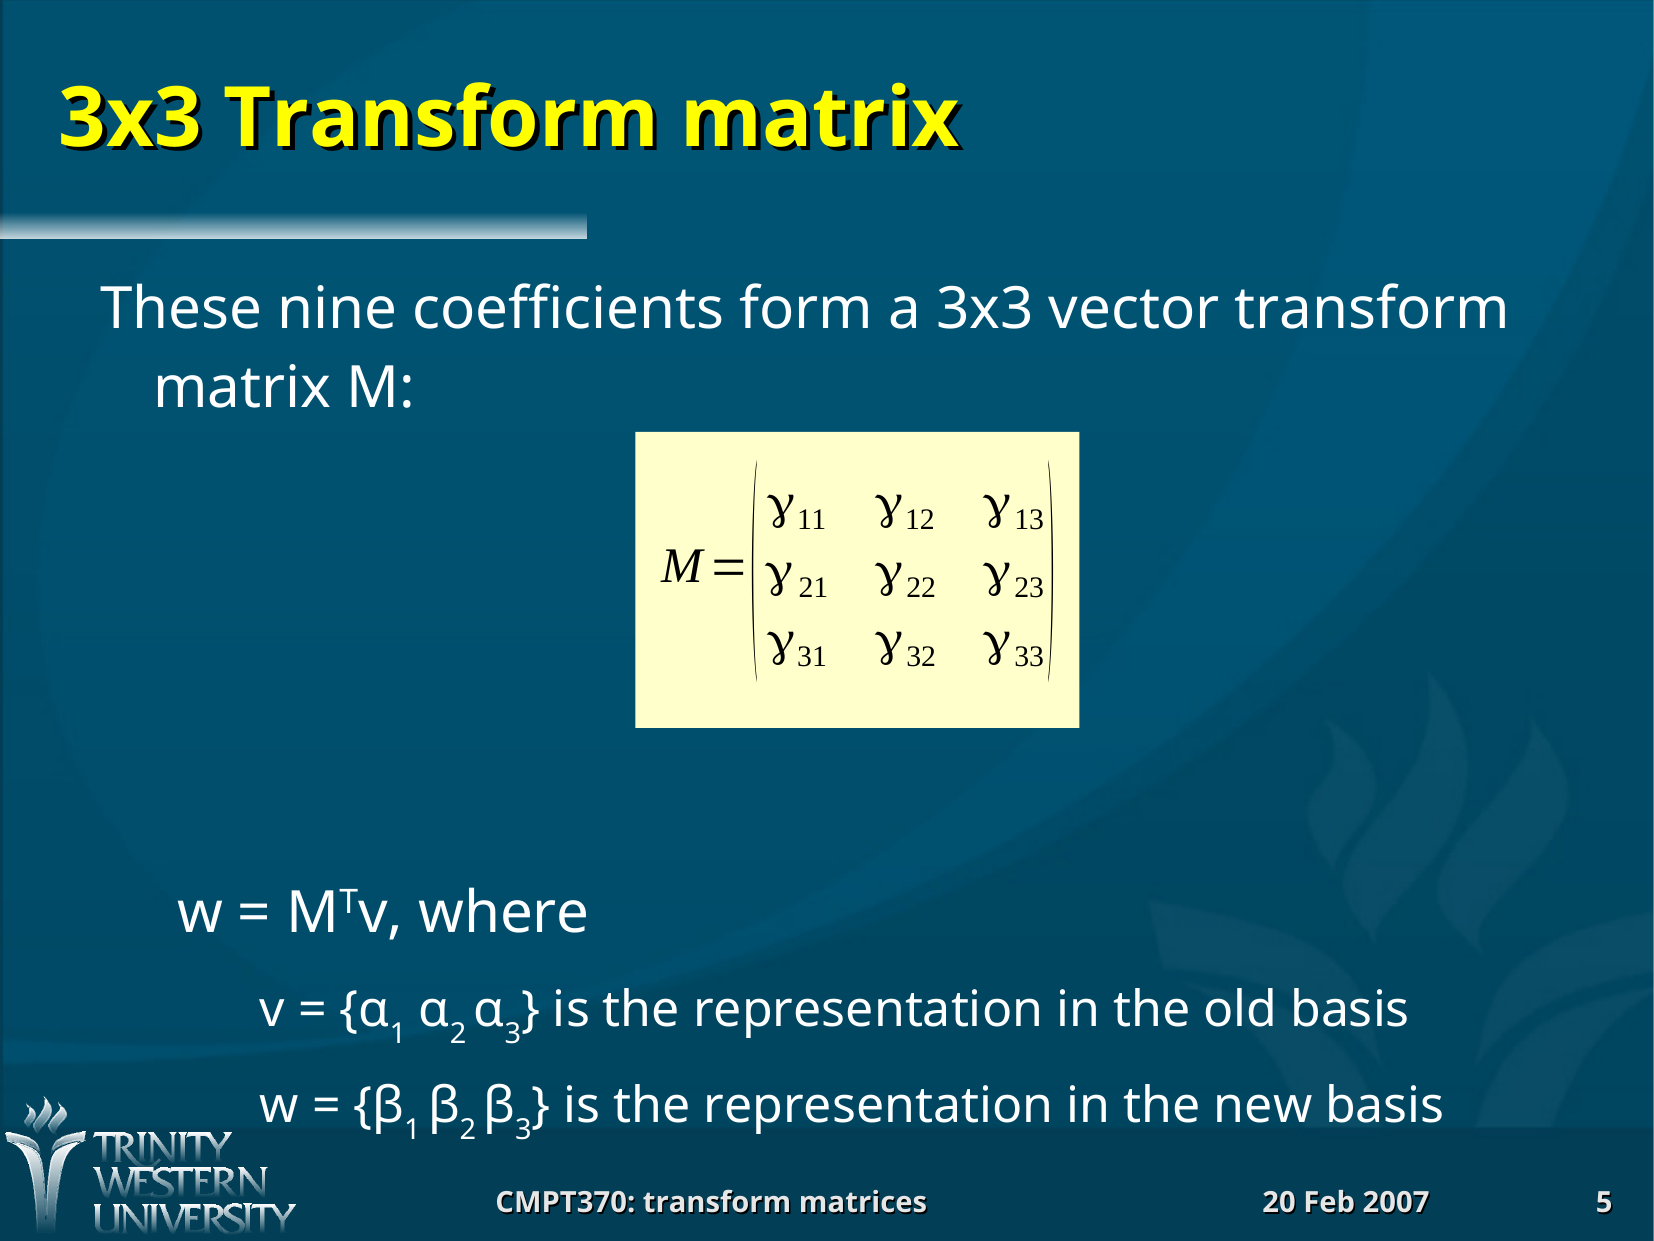

# 3x3 Transform matrix
These nine coefficients form a 3x3 vector transform matrix M:
w = MTv, where
v = {α1 α2 α3} is the representation in the old basis
w = {β1 β2 β3} is the representation in the new basis
CMPT370: transform matrices
20 Feb 2007
5